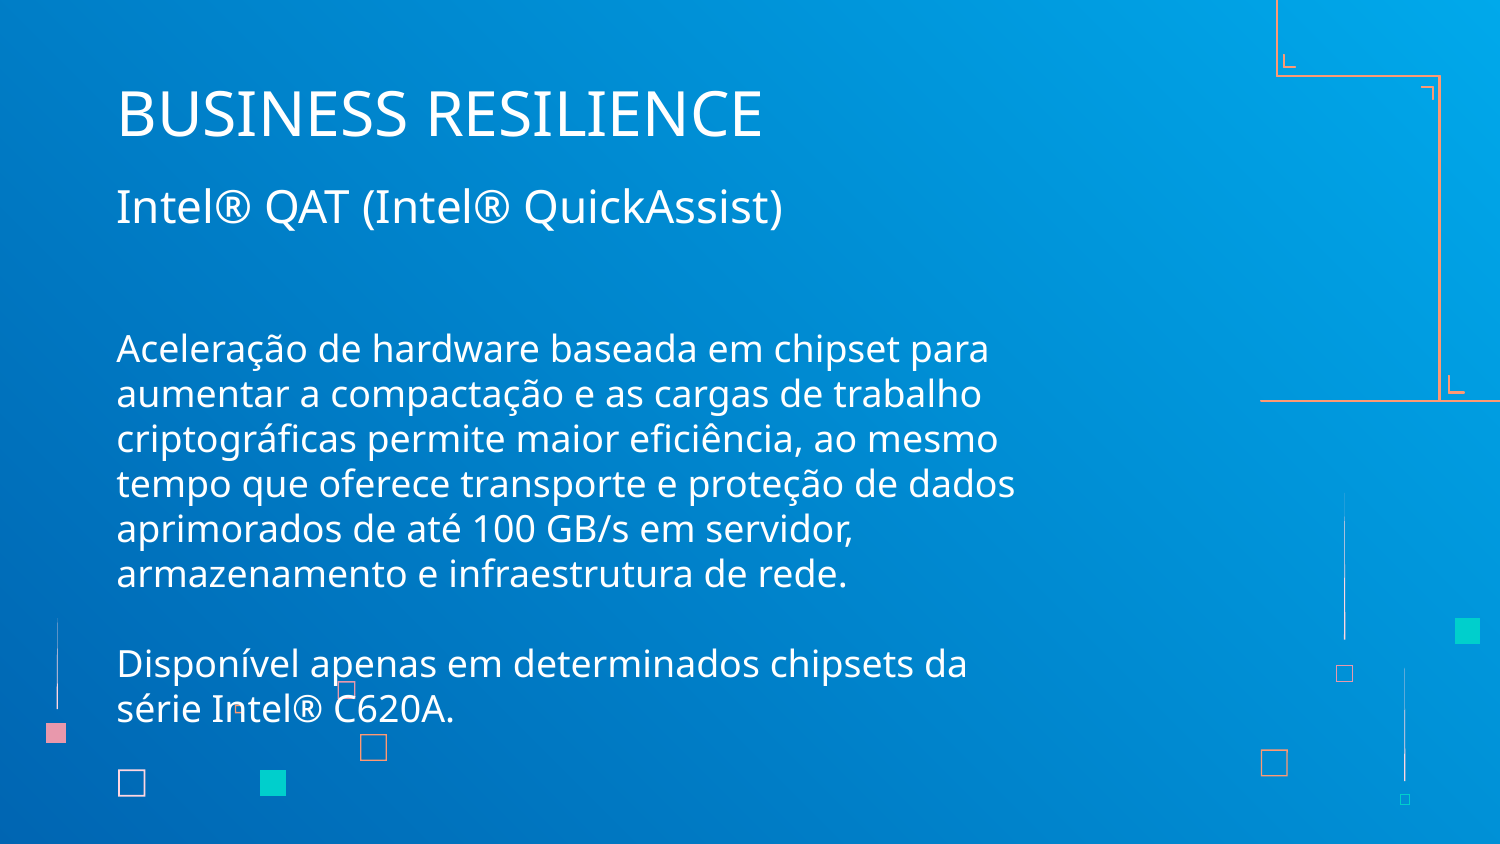

BUSINESS RESILIENCE
Intel® QAT (Intel® QuickAssist)
# Aceleração de hardware baseada em chipset para aumentar a compactação e as cargas de trabalho criptográficas permite maior eficiência, ao mesmo tempo que oferece transporte e proteção de dados aprimorados de até 100 GB/s em servidor, armazenamento e infraestrutura de rede.
Disponível apenas em determinados chipsets da série Intel® C620A.